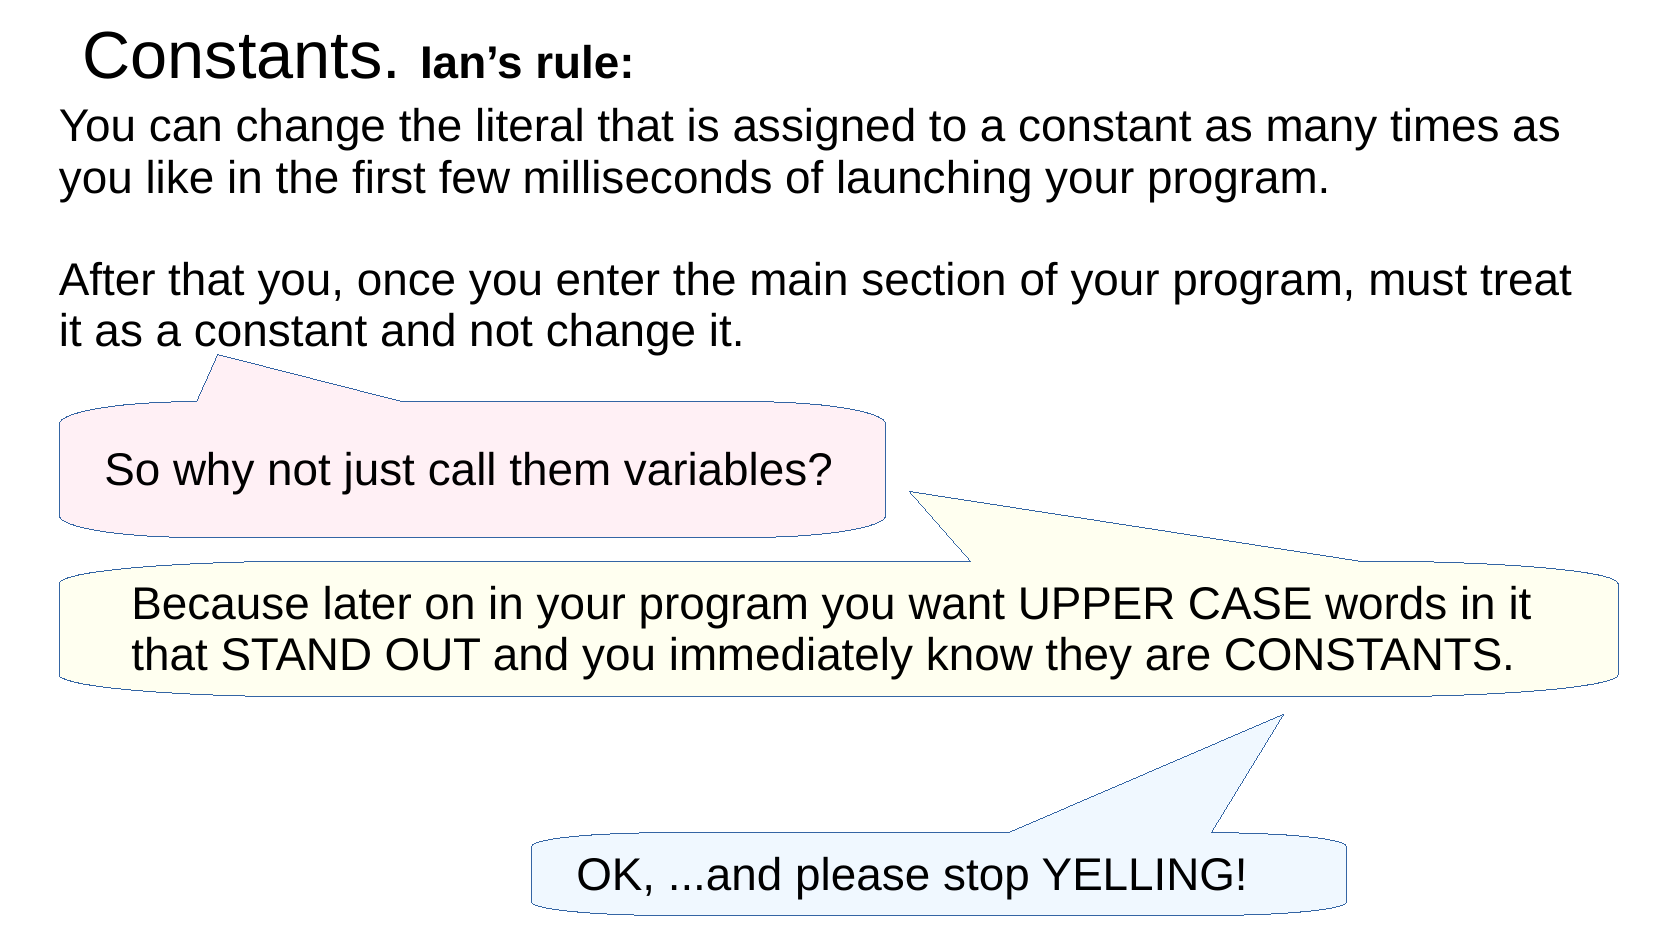

# Constants. Ian’s rule:
You can change the literal that is assigned to a constant as many times as you like in the first few milliseconds of launching your program.
After that you, once you enter the main section of your program, must treat it as a constant and not change it.
So why not just call them variables?
Because later on in your program you want UPPER CASE words in it that STAND OUT and you immediately know they are CONSTANTS.
OK, ...and please stop YELLING!